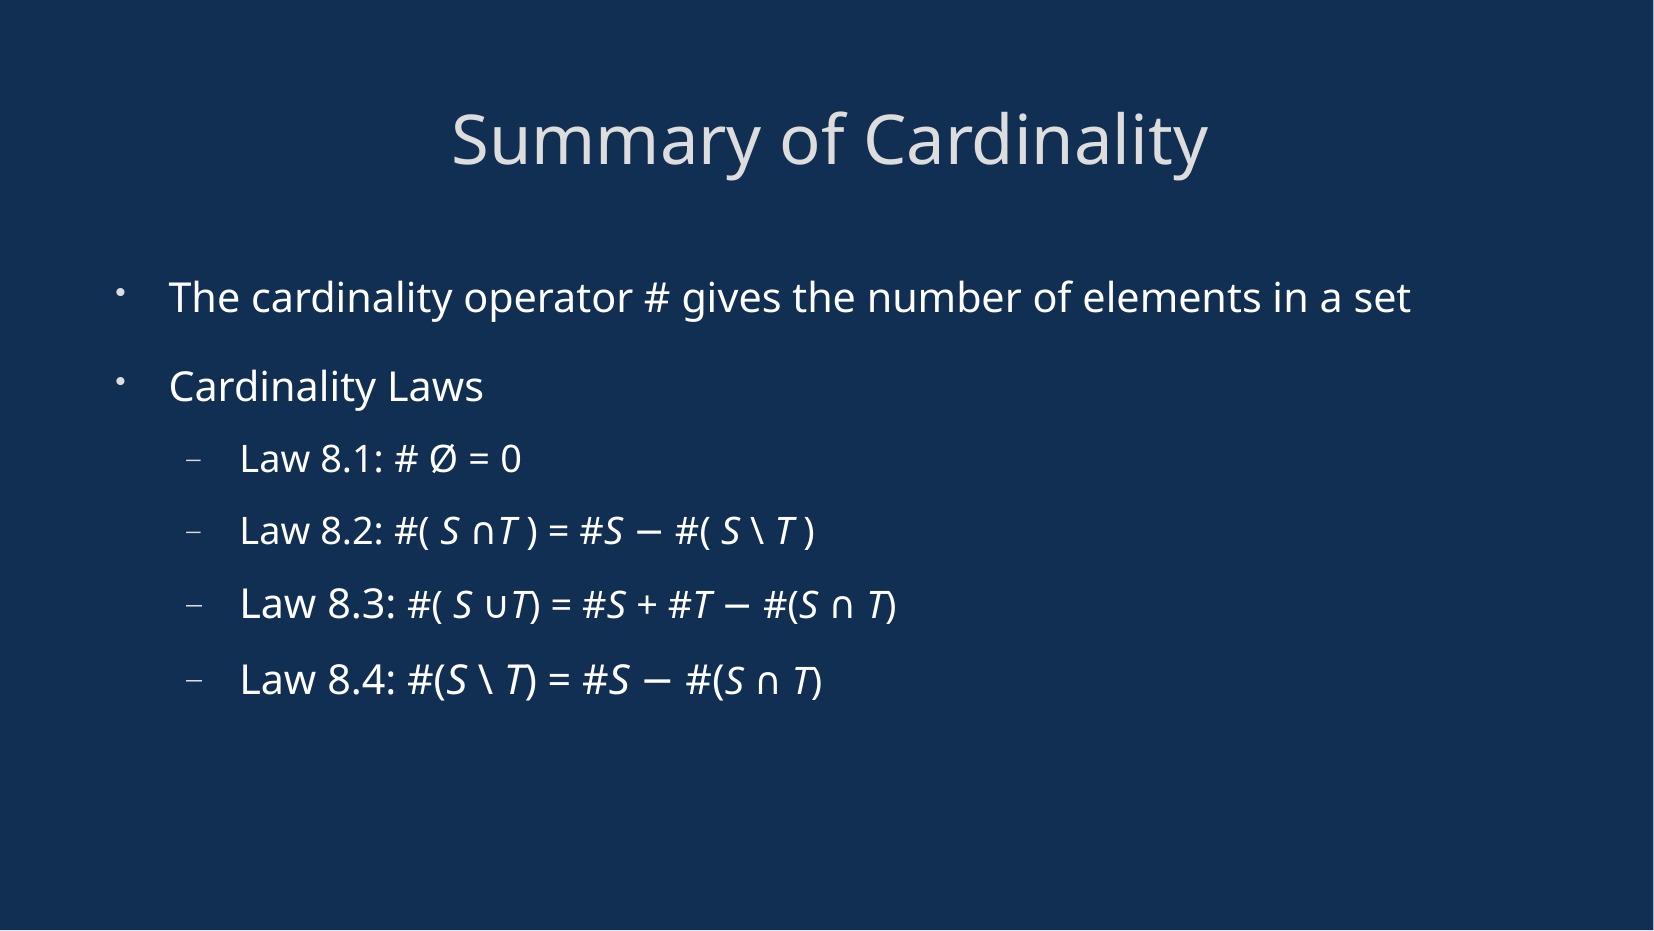

# Summary of Cardinality
The cardinality operator # gives the number of elements in a set
Cardinality Laws
Law 8.1: # Ø = 0
Law 8.2: #( S ∩T ) = #S − #( S \ T )
Law 8.3: #( S ∪T) = #S + #T − #(S ∩ T)
Law 8.4: #(S \ T) = #S − #(S ∩ T)